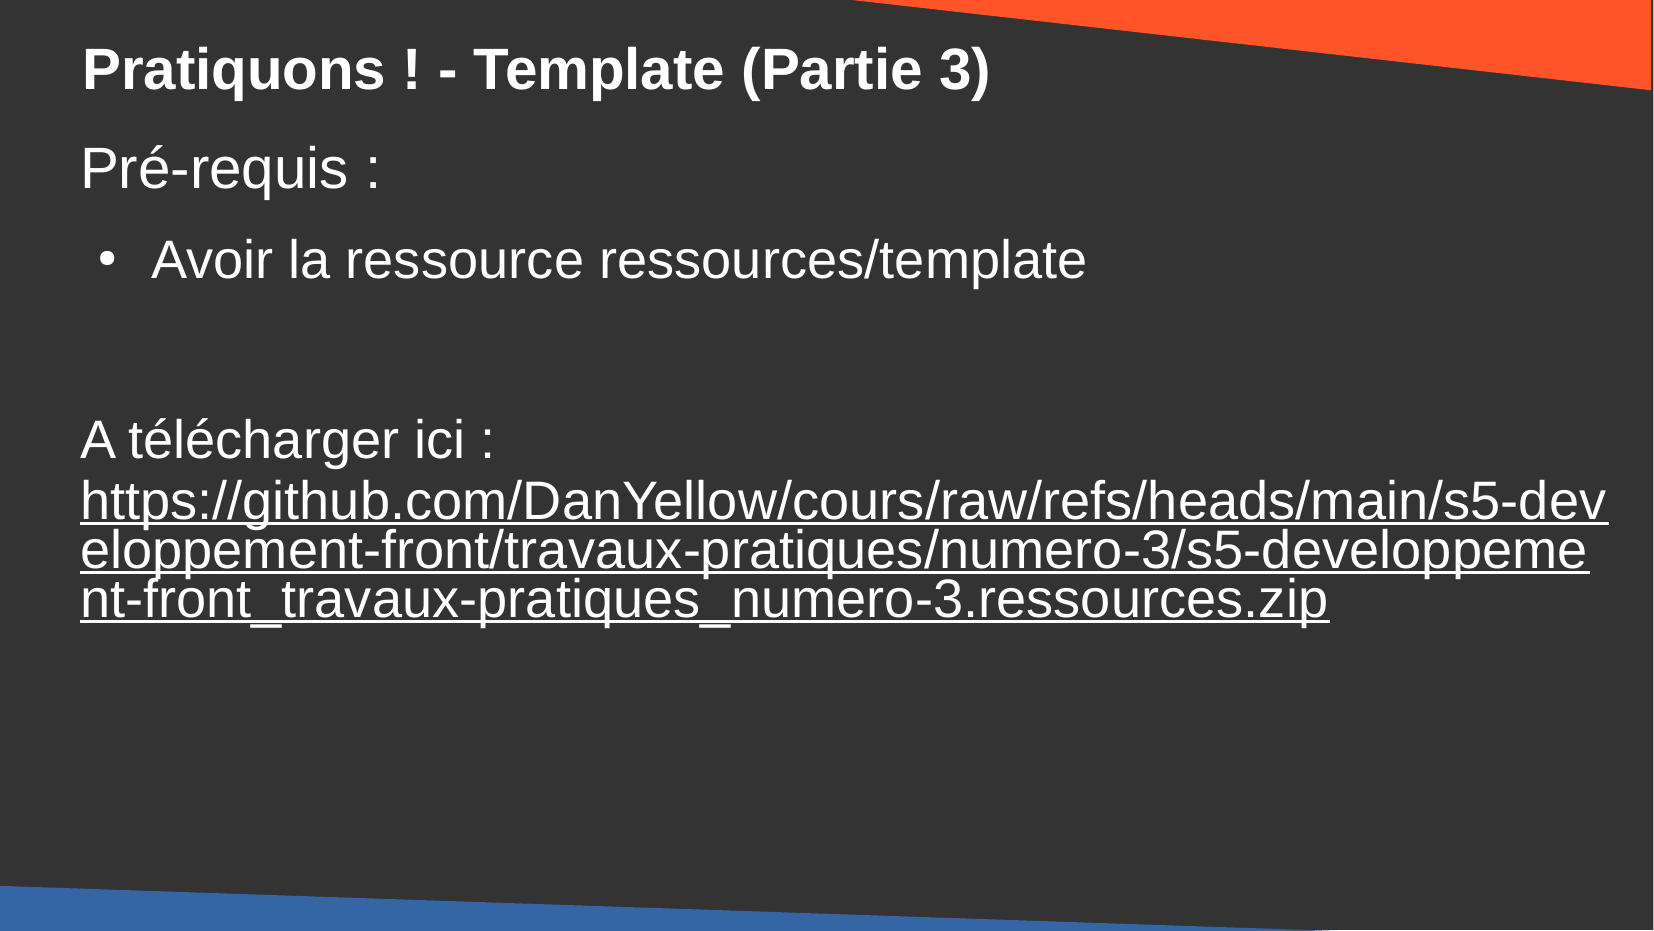

# Pratiquons ! - Template (Partie 3)
Pré-requis :
Avoir la ressource ressources/template
A télécharger ici : https://github.com/DanYellow/cours/raw/refs/heads/main/s5-developpement-front/travaux-pratiques/numero-3/s5-developpement-front_travaux-pratiques_numero-3.ressources.zip